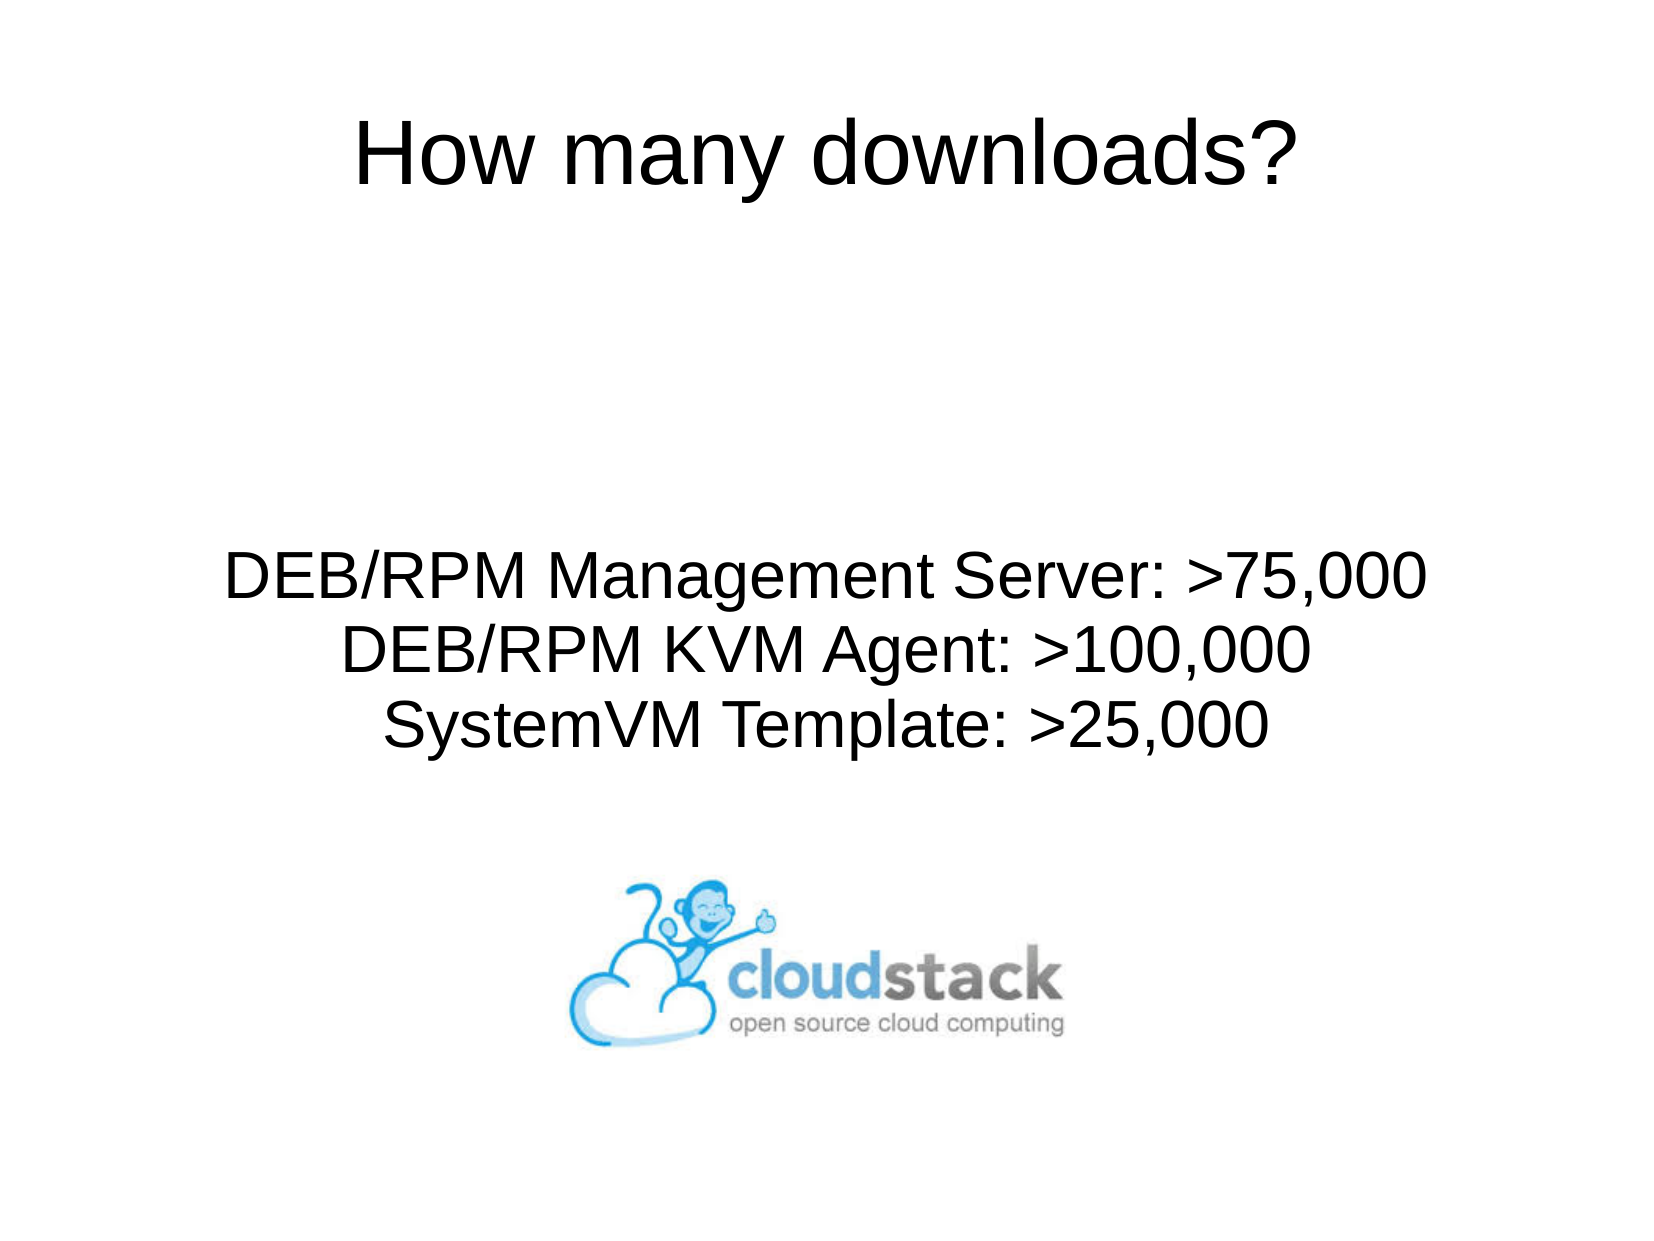

# How many downloads?
DEB/RPM Management Server: >75,000
DEB/RPM KVM Agent: >100,000
SystemVM Template: >25,000